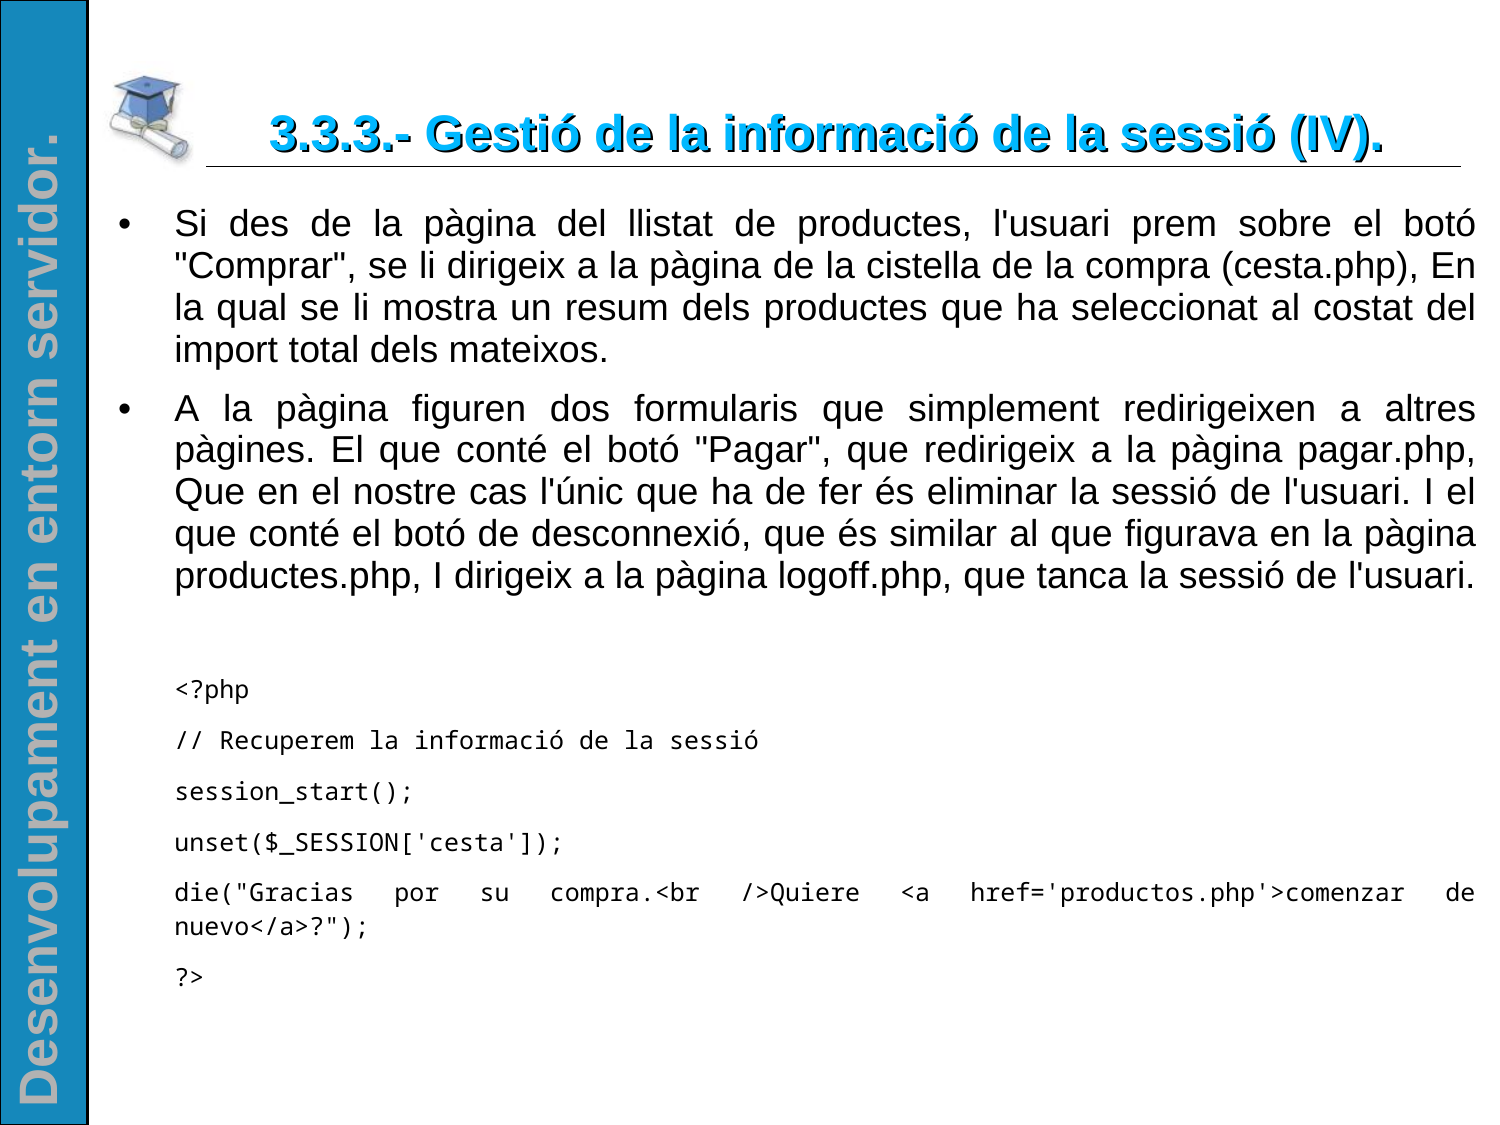

# 3.3.3.- Gestió de la informació de la sessió (IV).
Si des de la pàgina del llistat de productes, l'usuari prem sobre el botó "Comprar", se li dirigeix a la pàgina de la cistella de la compra (cesta.php), En la qual se li mostra un resum dels productes que ha seleccionat al costat del import total dels mateixos.
A la pàgina figuren dos formularis que simplement redirigeixen a altres pàgines. El que conté el botó "Pagar", que redirigeix a la pàgina pagar.php, Que en el nostre cas l'únic que ha de fer és eliminar la sessió de l'usuari. I el que conté el botó de desconnexió, que és similar al que figurava en la pàgina productes.php, I dirigeix a la pàgina logoff.php, que tanca la sessió de l'usuari.
<?php
// Recuperem la informació de la sessió
session_start();
unset($_SESSION['cesta']);
die("Gracias por su compra.<br />Quiere <a href='productos.php'>comenzar de nuevo</a>?");
?>